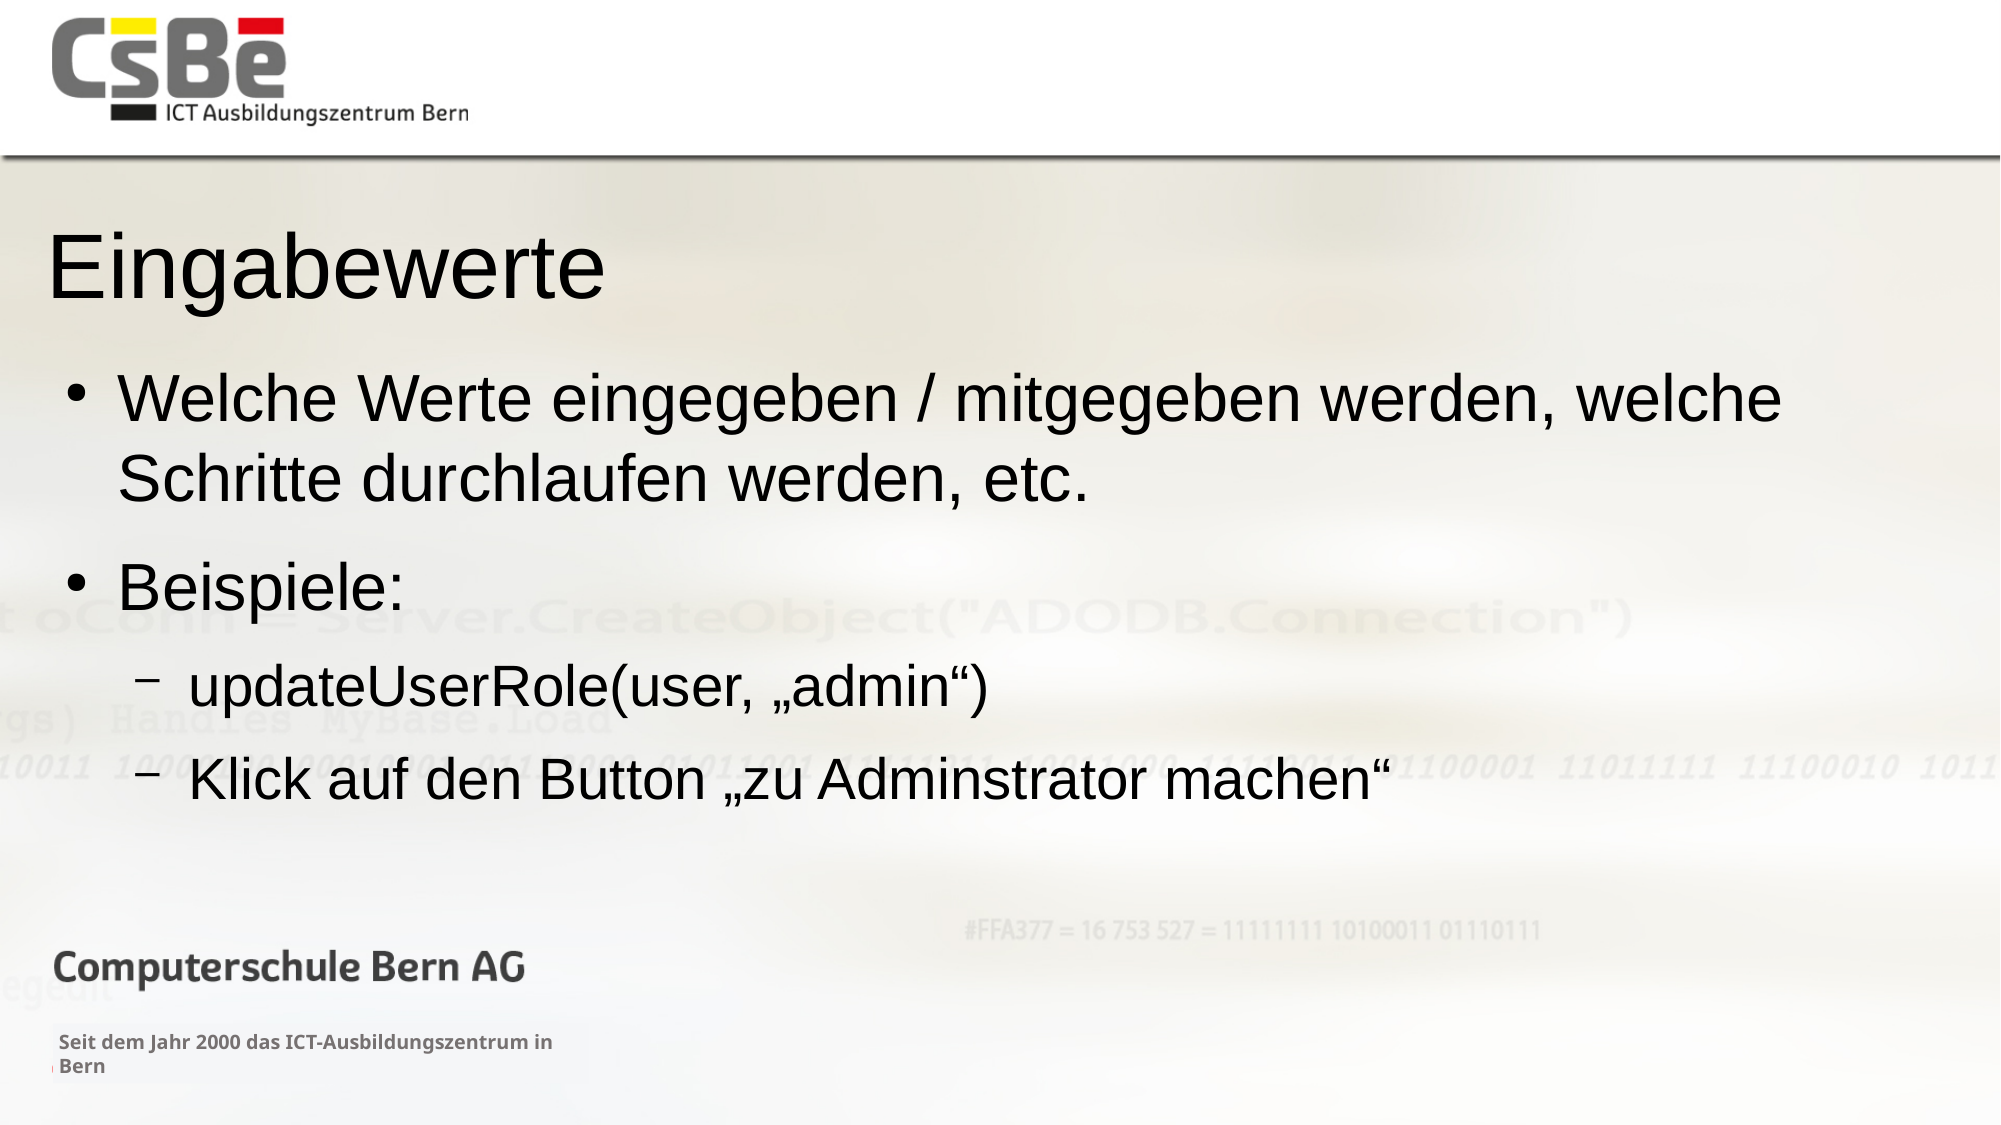

Eingabewerte
# Welche Werte eingegeben / mitgegeben werden, welche Schritte durchlaufen werden, etc.
Beispiele:
updateUserRole(user, „admin“)
Klick auf den Button „zu Adminstrator machen“